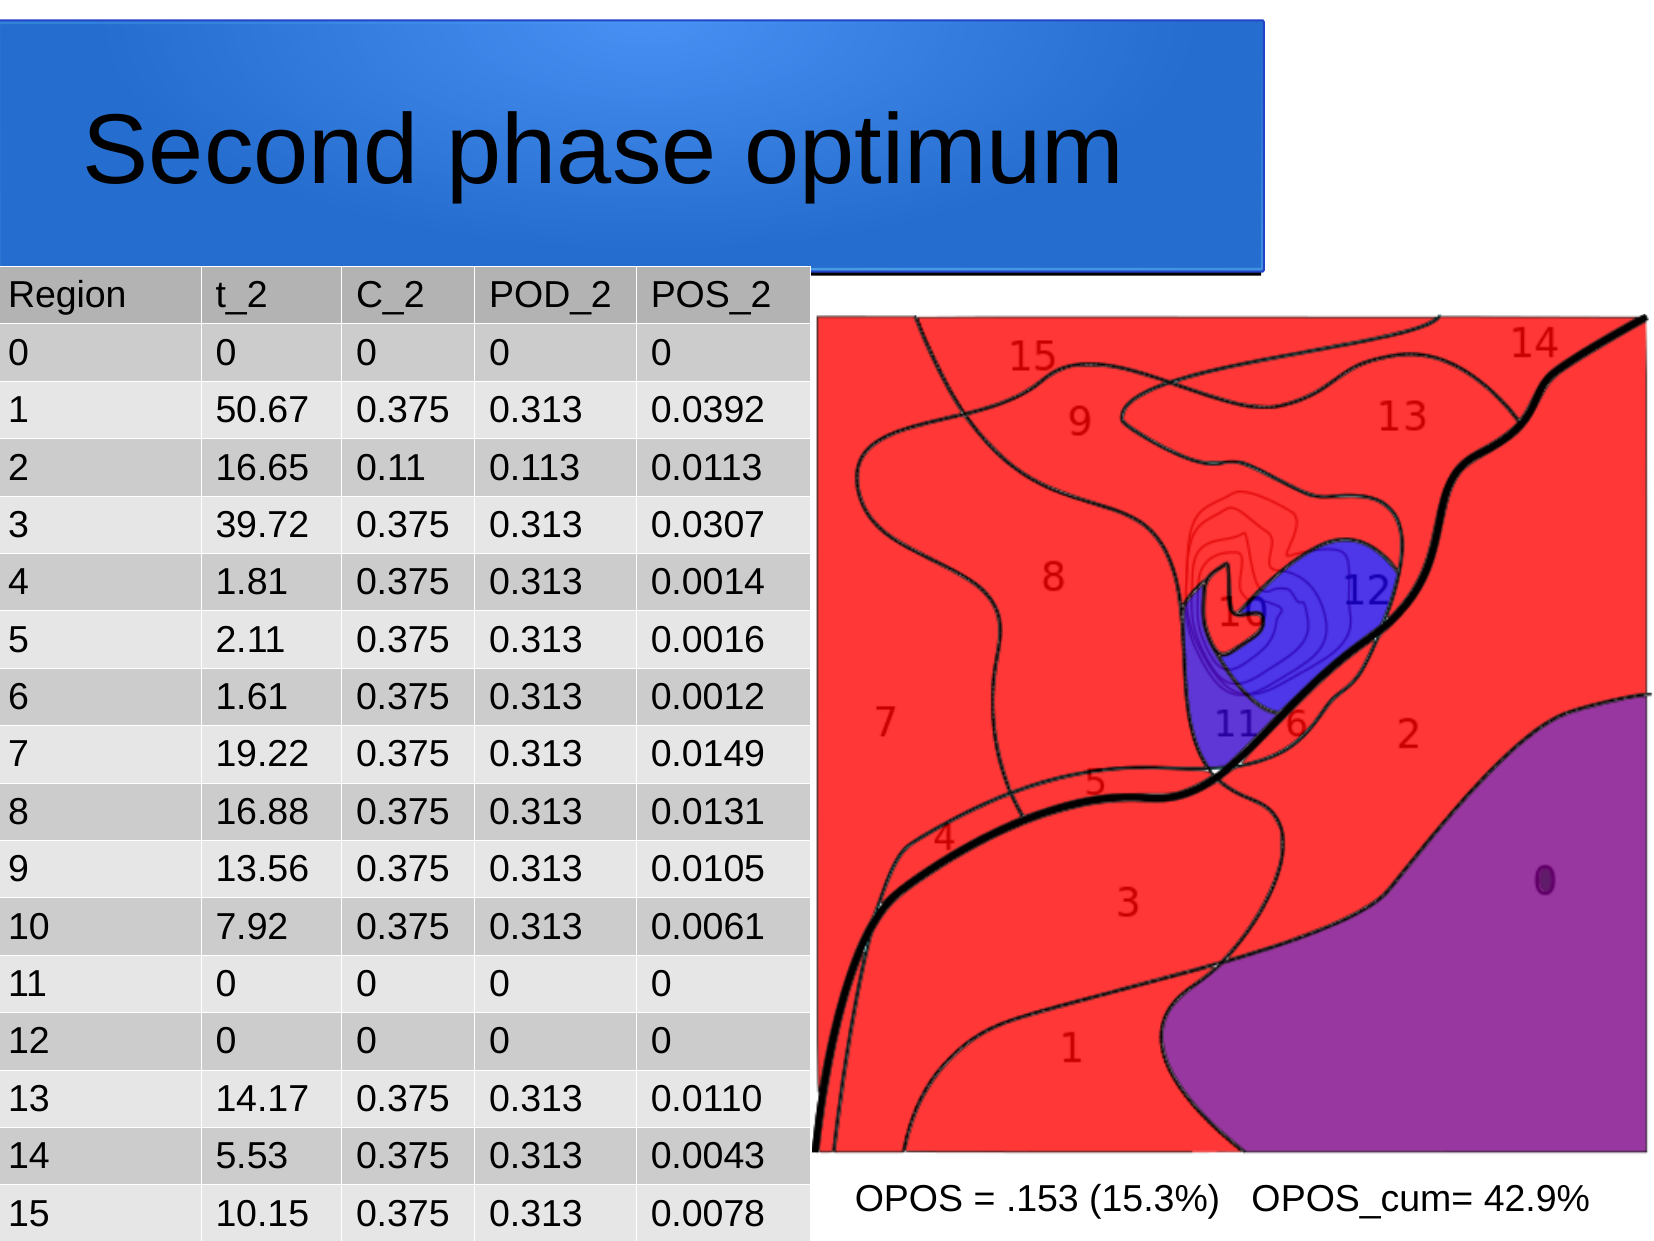

# Second phase optimum
| Region | t\_2 | C\_2 | POD\_2 | POS\_2 |
| --- | --- | --- | --- | --- |
| 0 | 0 | 0 | 0 | 0 |
| 1 | 50.67 | 0.375 | 0.313 | 0.0392 |
| 2 | 16.65 | 0.11 | 0.113 | 0.0113 |
| 3 | 39.72 | 0.375 | 0.313 | 0.0307 |
| 4 | 1.81 | 0.375 | 0.313 | 0.0014 |
| 5 | 2.11 | 0.375 | 0.313 | 0.0016 |
| 6 | 1.61 | 0.375 | 0.313 | 0.0012 |
| 7 | 19.22 | 0.375 | 0.313 | 0.0149 |
| 8 | 16.88 | 0.375 | 0.313 | 0.0131 |
| 9 | 13.56 | 0.375 | 0.313 | 0.0105 |
| 10 | 7.92 | 0.375 | 0.313 | 0.0061 |
| 11 | 0 | 0 | 0 | 0 |
| 12 | 0 | 0 | 0 | 0 |
| 13 | 14.17 | 0.375 | 0.313 | 0.0110 |
| 14 | 5.53 | 0.375 | 0.313 | 0.0043 |
| 15 | 10.15 | 0.375 | 0.313 | 0.0078 |
OPOS = .153 (15.3%) OPOS_cum= 42.9%